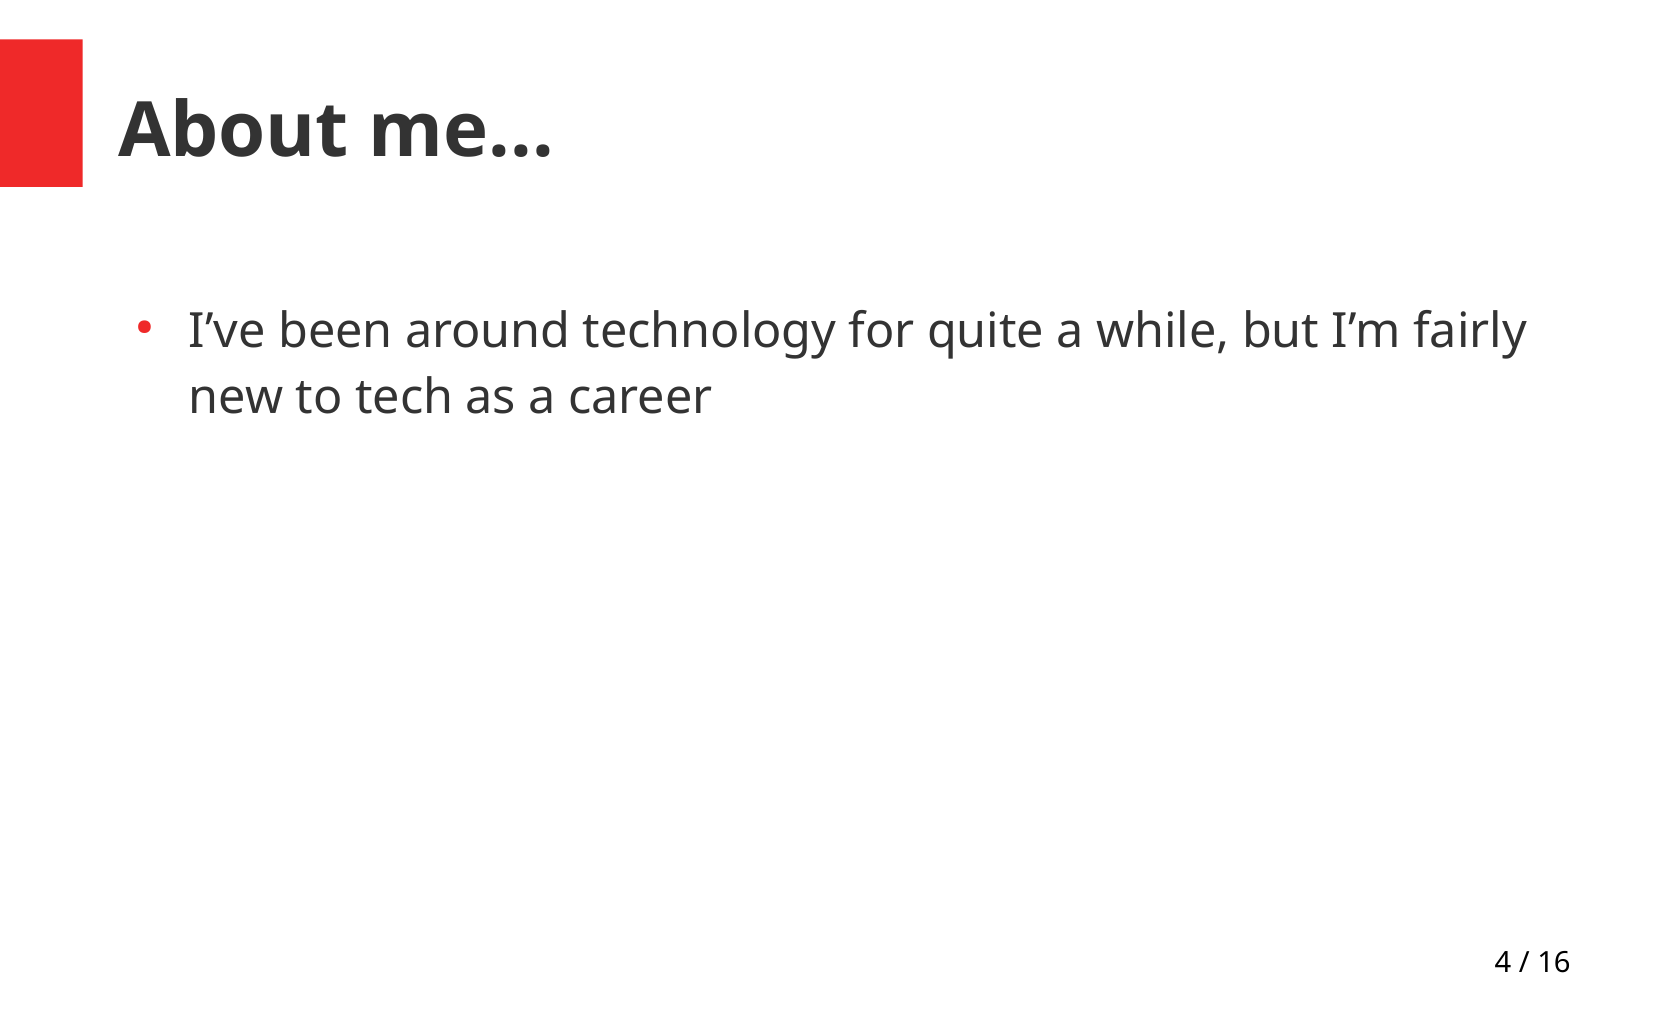

# About me...
I’ve been around technology for quite a while, but I’m fairly new to tech as a career
4